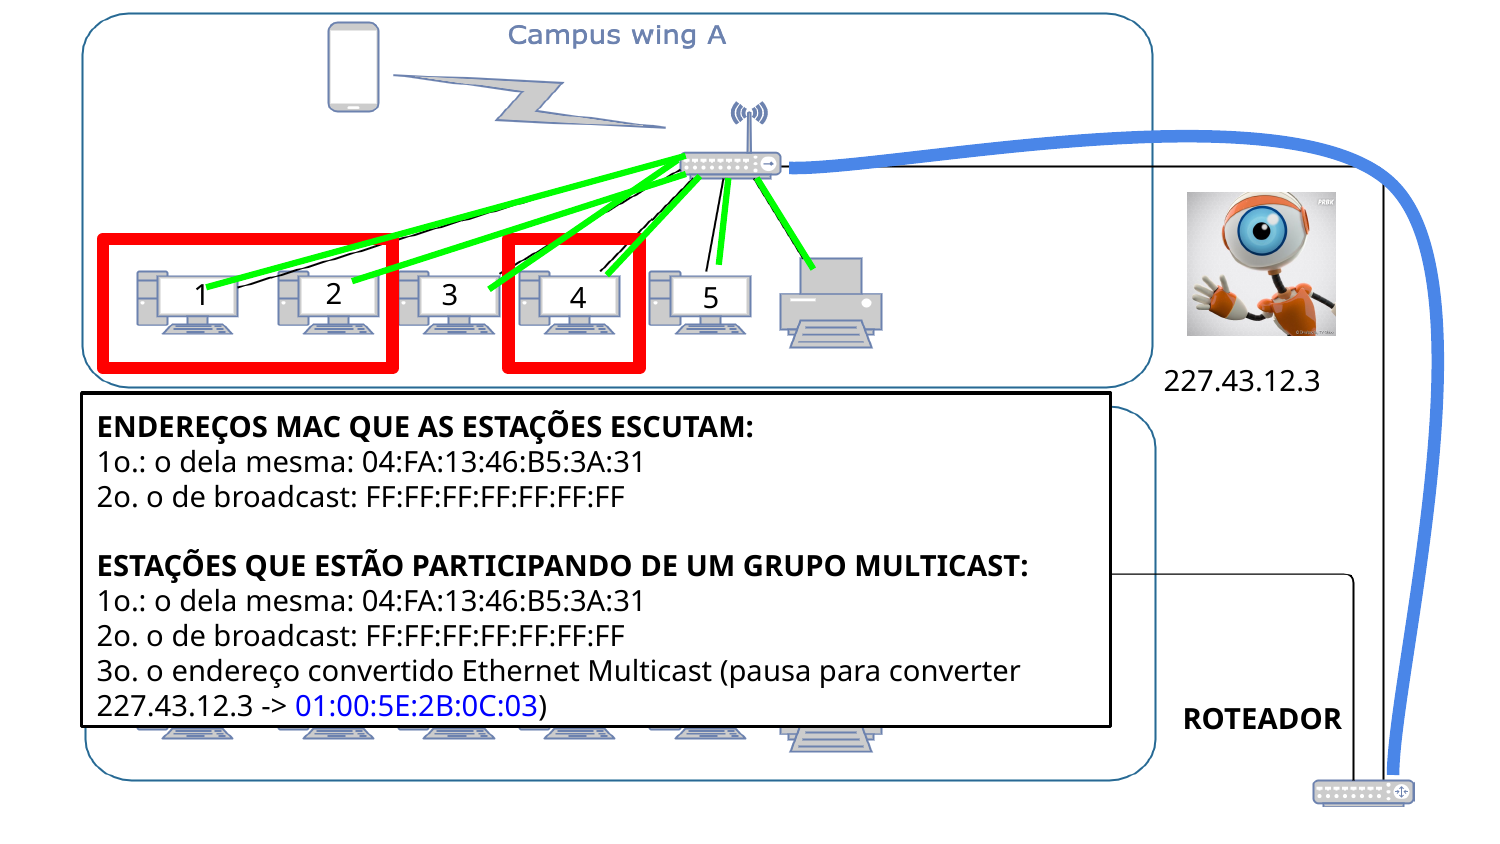

227.43.12.3
2
1
3
4
5
ENDEREÇOS MAC QUE AS ESTAÇÕES ESCUTAM:
1o.: o dela mesma: 04:FA:13:46:B5:3A:31
2o. o de broadcast: FF:FF:FF:FF:FF:FF:FF
ESTAÇÕES QUE ESTÃO PARTICIPANDO DE UM GRUPO MULTICAST:
1o.: o dela mesma: 04:FA:13:46:B5:3A:31
2o. o de broadcast: FF:FF:FF:FF:FF:FF:FF
3o. o endereço convertido Ethernet Multicast (pausa para converter 227.43.12.3 -> 01:00:5E:2B:0C:03)
ROTEADOR